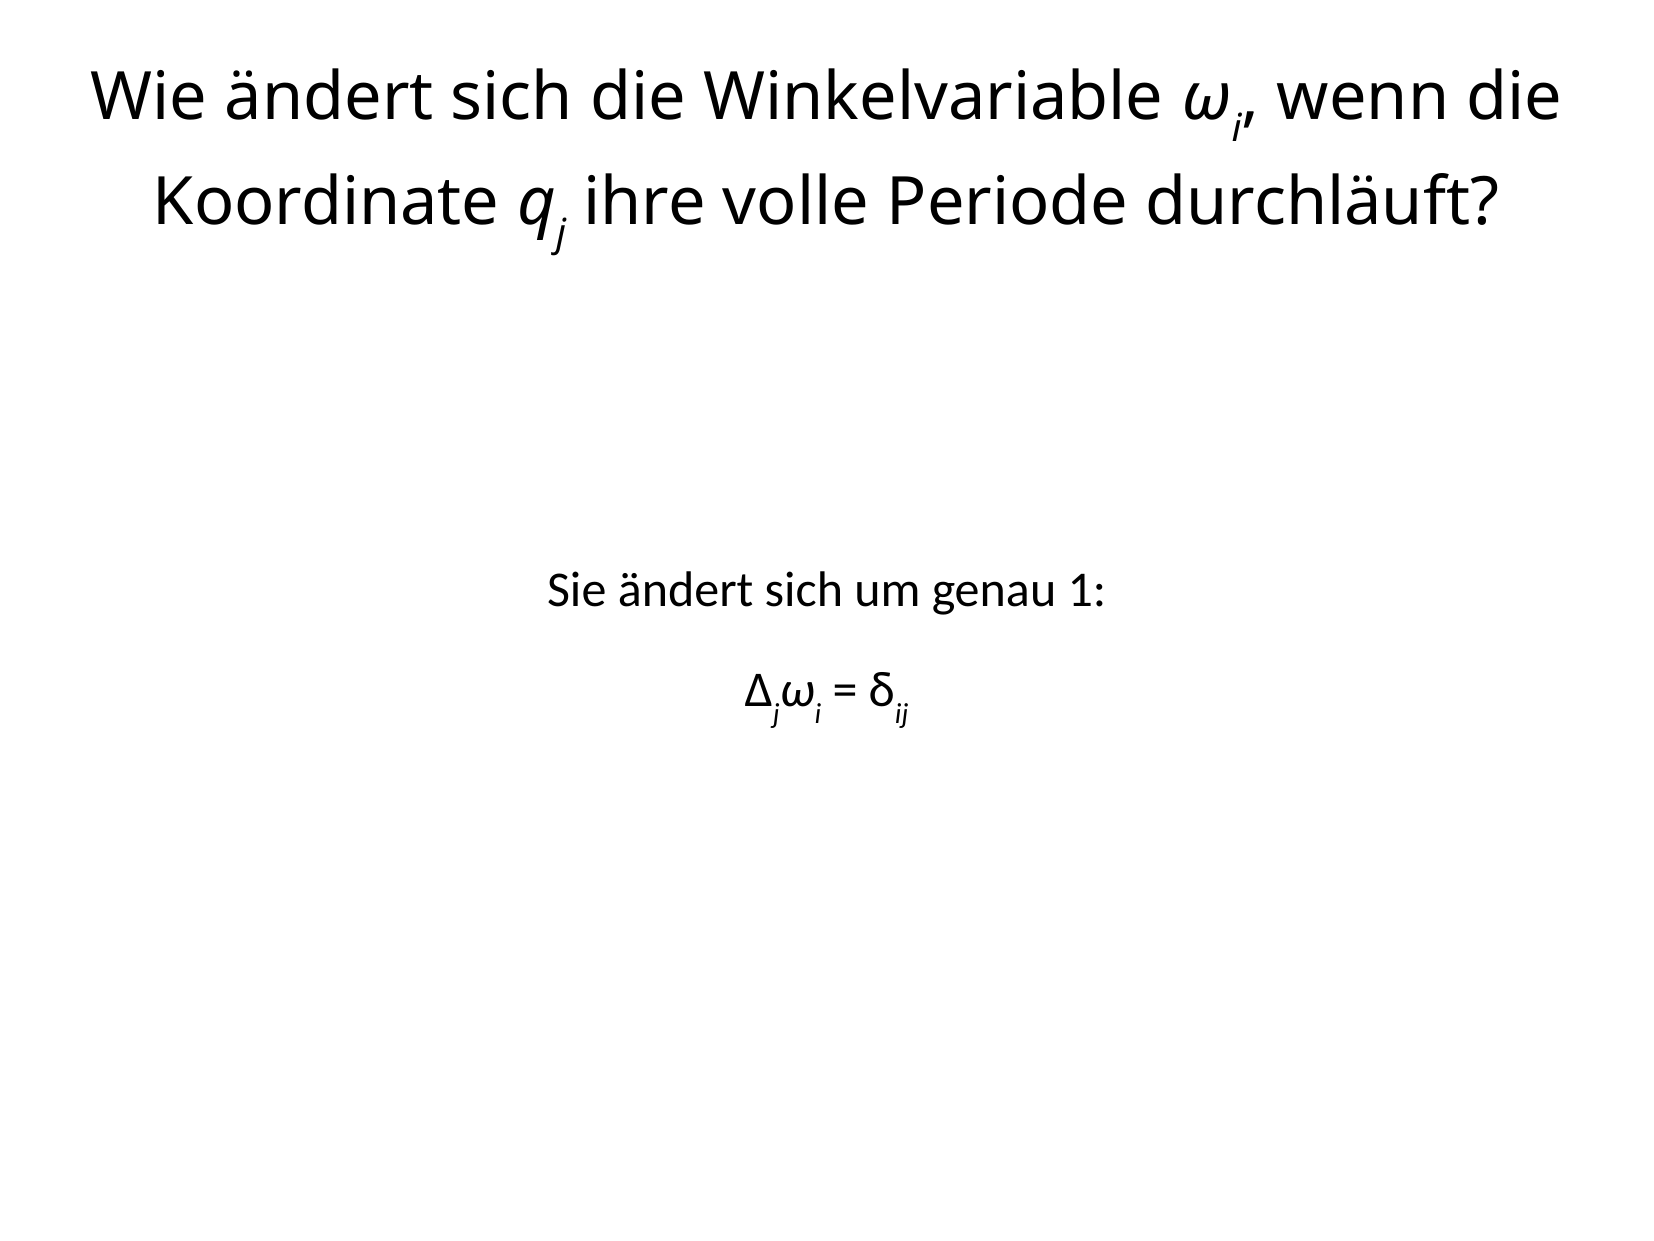

# Wie ändert sich die Winkelvariable ωi, wenn die Koordinate qj ihre volle Periode durchläuft?
Sie ändert sich um genau 1:
Δjωi = δij